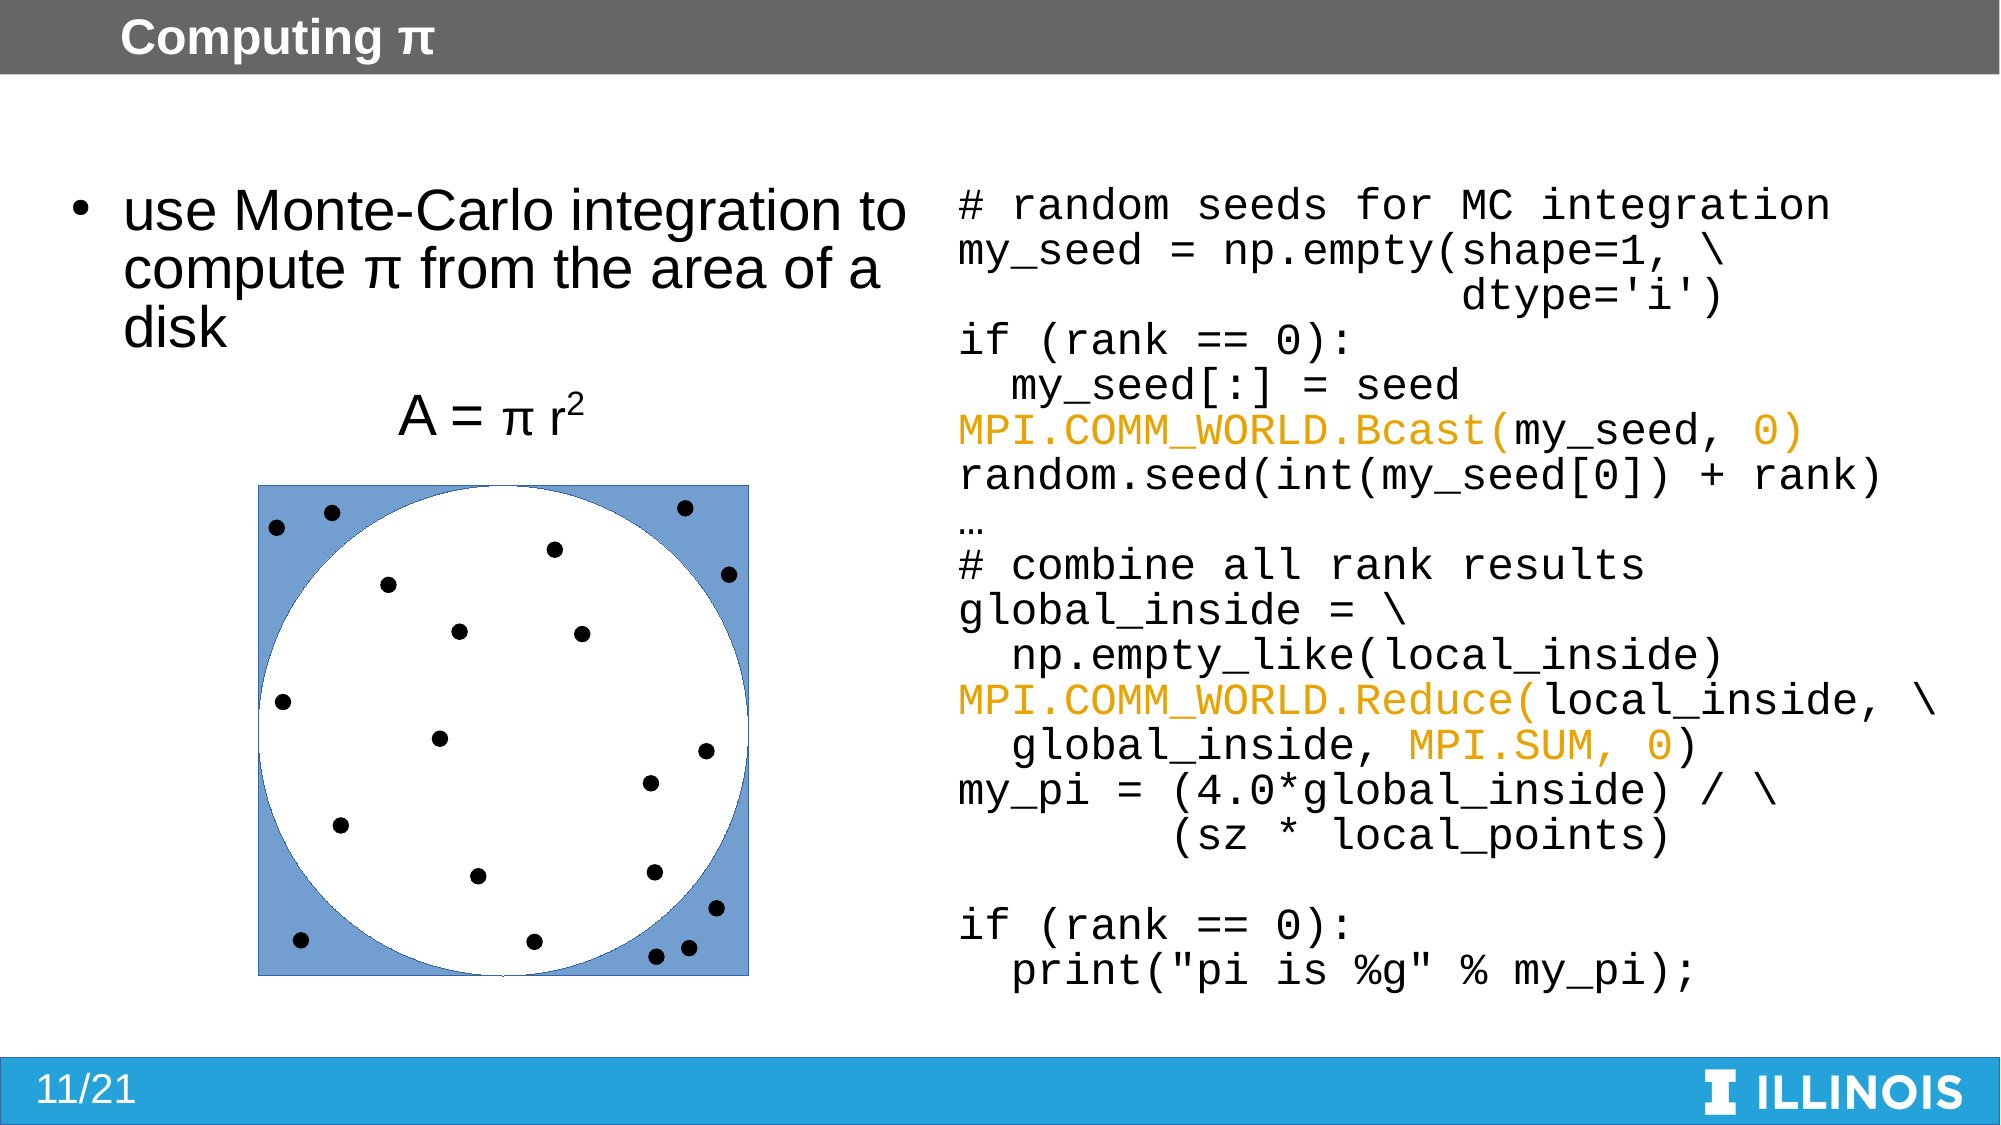

# Computing π
use Monte-Carlo integration to compute π from the area of a disk
A = π r2
# random seeds for MC integration my_seed = np.empty(shape=1, \ dtype='i') if (rank == 0): my_seed[:] = seed MPI.COMM_WORLD.Bcast(my_seed, 0) random.seed(int(my_seed[0]) + rank) … # combine all rank results global_inside = \ np.empty_like(local_inside) MPI.COMM_WORLD.Reduce(local_inside, \ global_inside, MPI.SUM, 0) my_pi = (4.0*global_inside) / \ (sz * local_points) if (rank == 0): print("pi is %g" % my_pi);